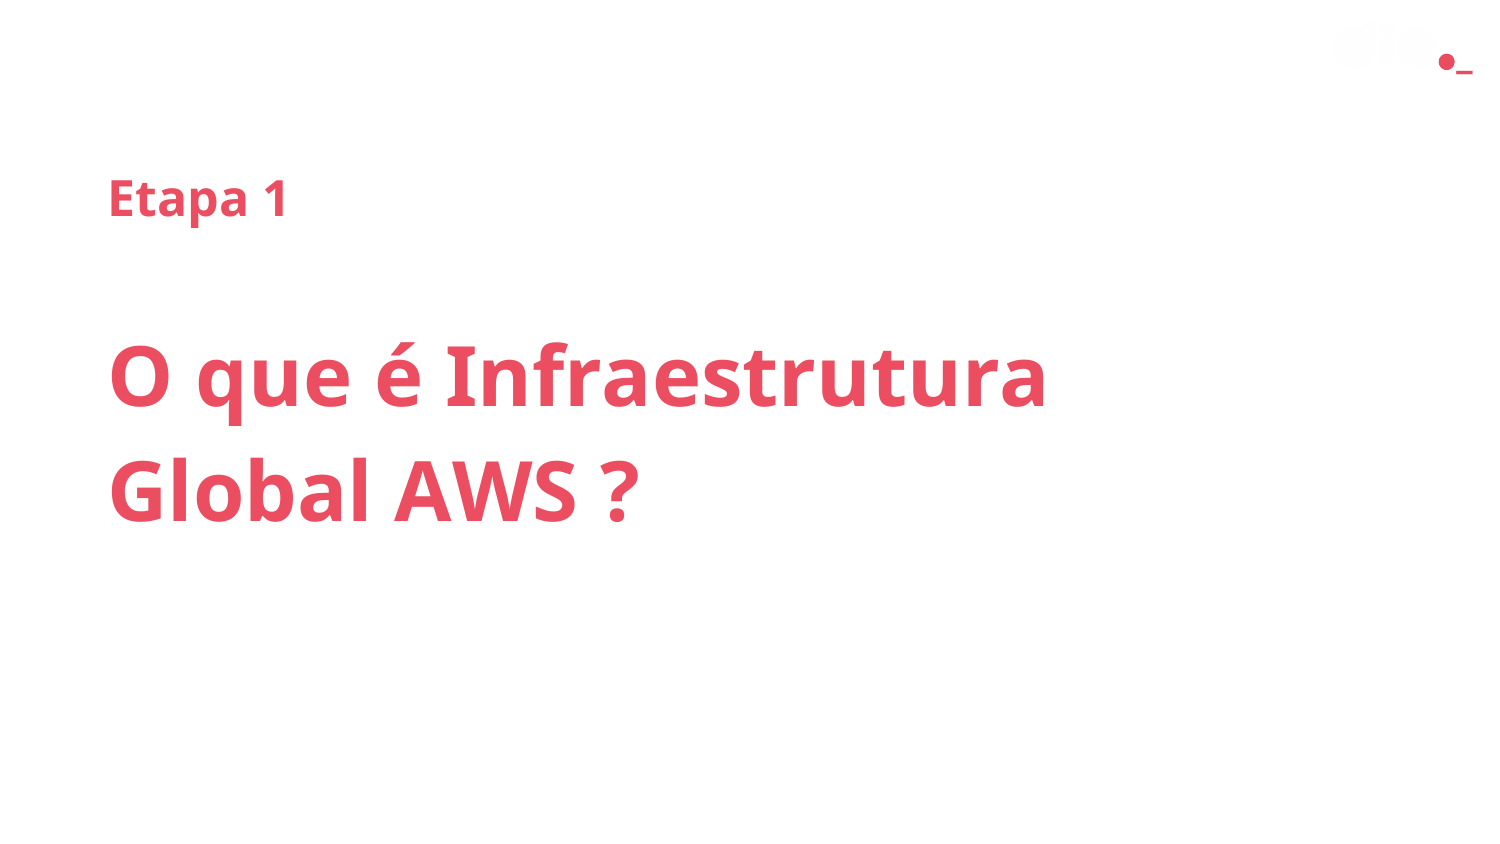

Etapa 1
O que é Infraestrutura Global AWS ?